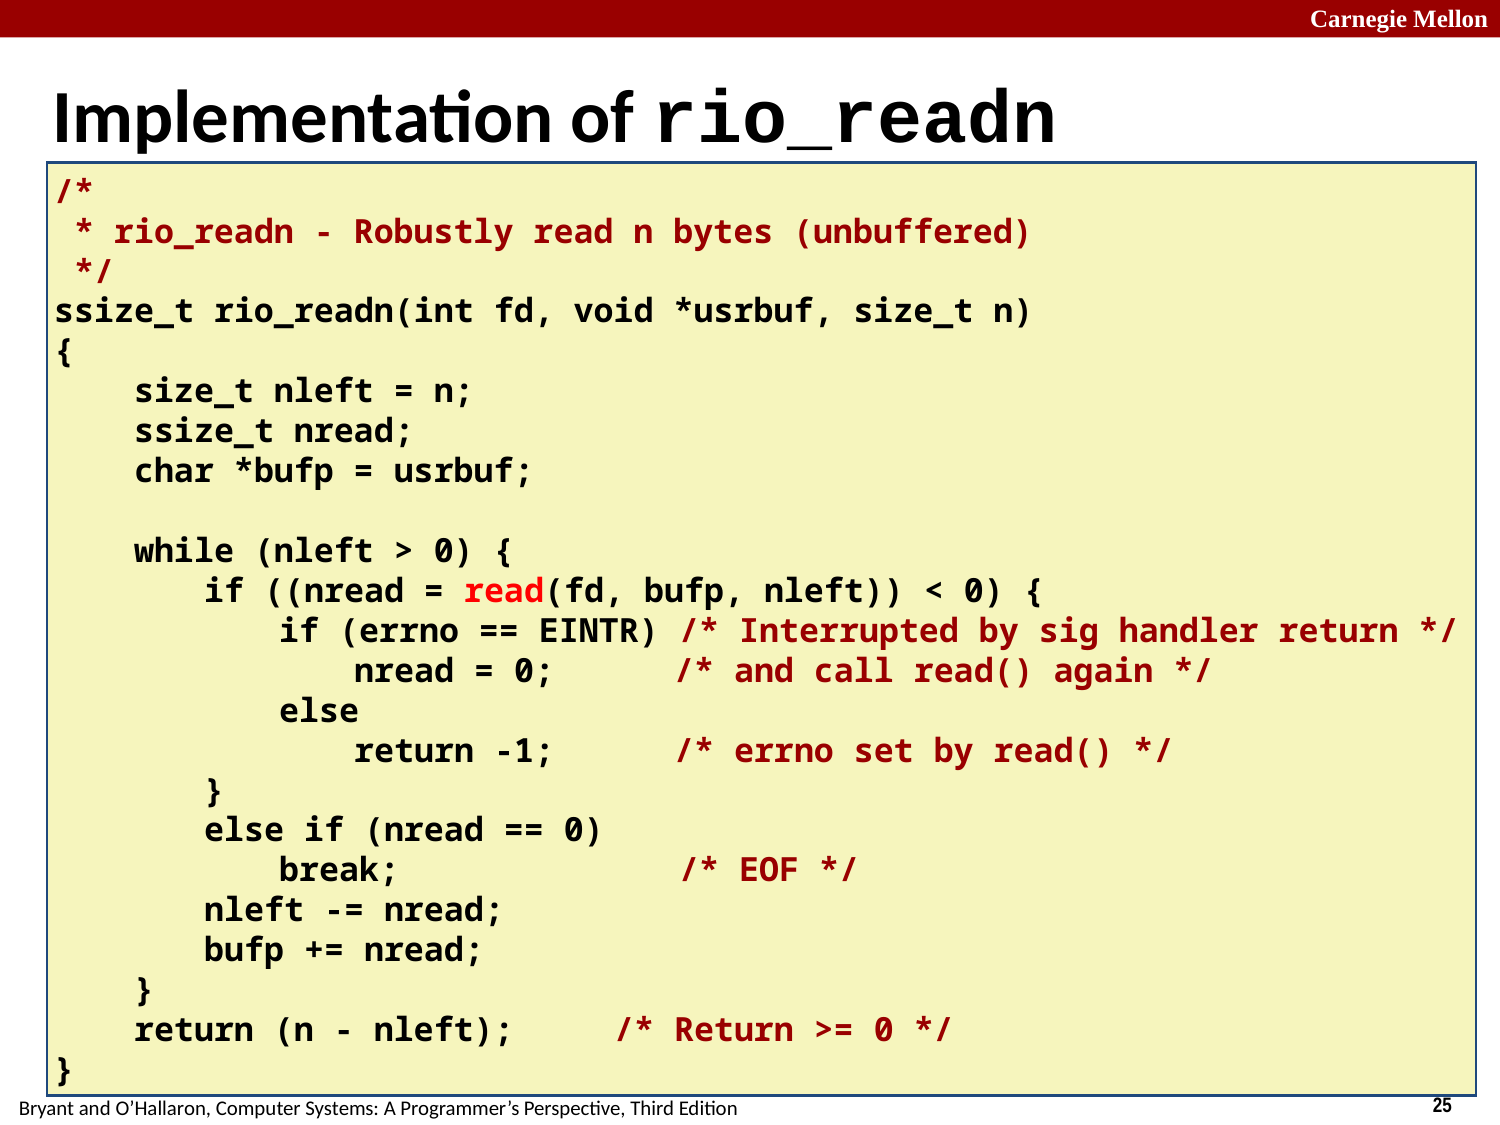

Implementation of rio_readn
/*
 * rio_readn - Robustly read n bytes (unbuffered)
 */
ssize_t rio_readn(int fd, void *usrbuf, size_t n)
{
 size_t nleft = n;
 ssize_t nread;
 char *bufp = usrbuf;
 while (nleft > 0) {
		if ((nread = read(fd, bufp, nleft)) < 0) {
	 	if (errno == EINTR) /* Interrupted by sig handler return */
				nread = 0; /* and call read() again */
	 	else
				return -1; /* errno set by read() */
		}
		else if (nread == 0)
	 	break; /* EOF */
		nleft -= nread;
		bufp += nread;
 }
 return (n - nleft); /* Return >= 0 */
}